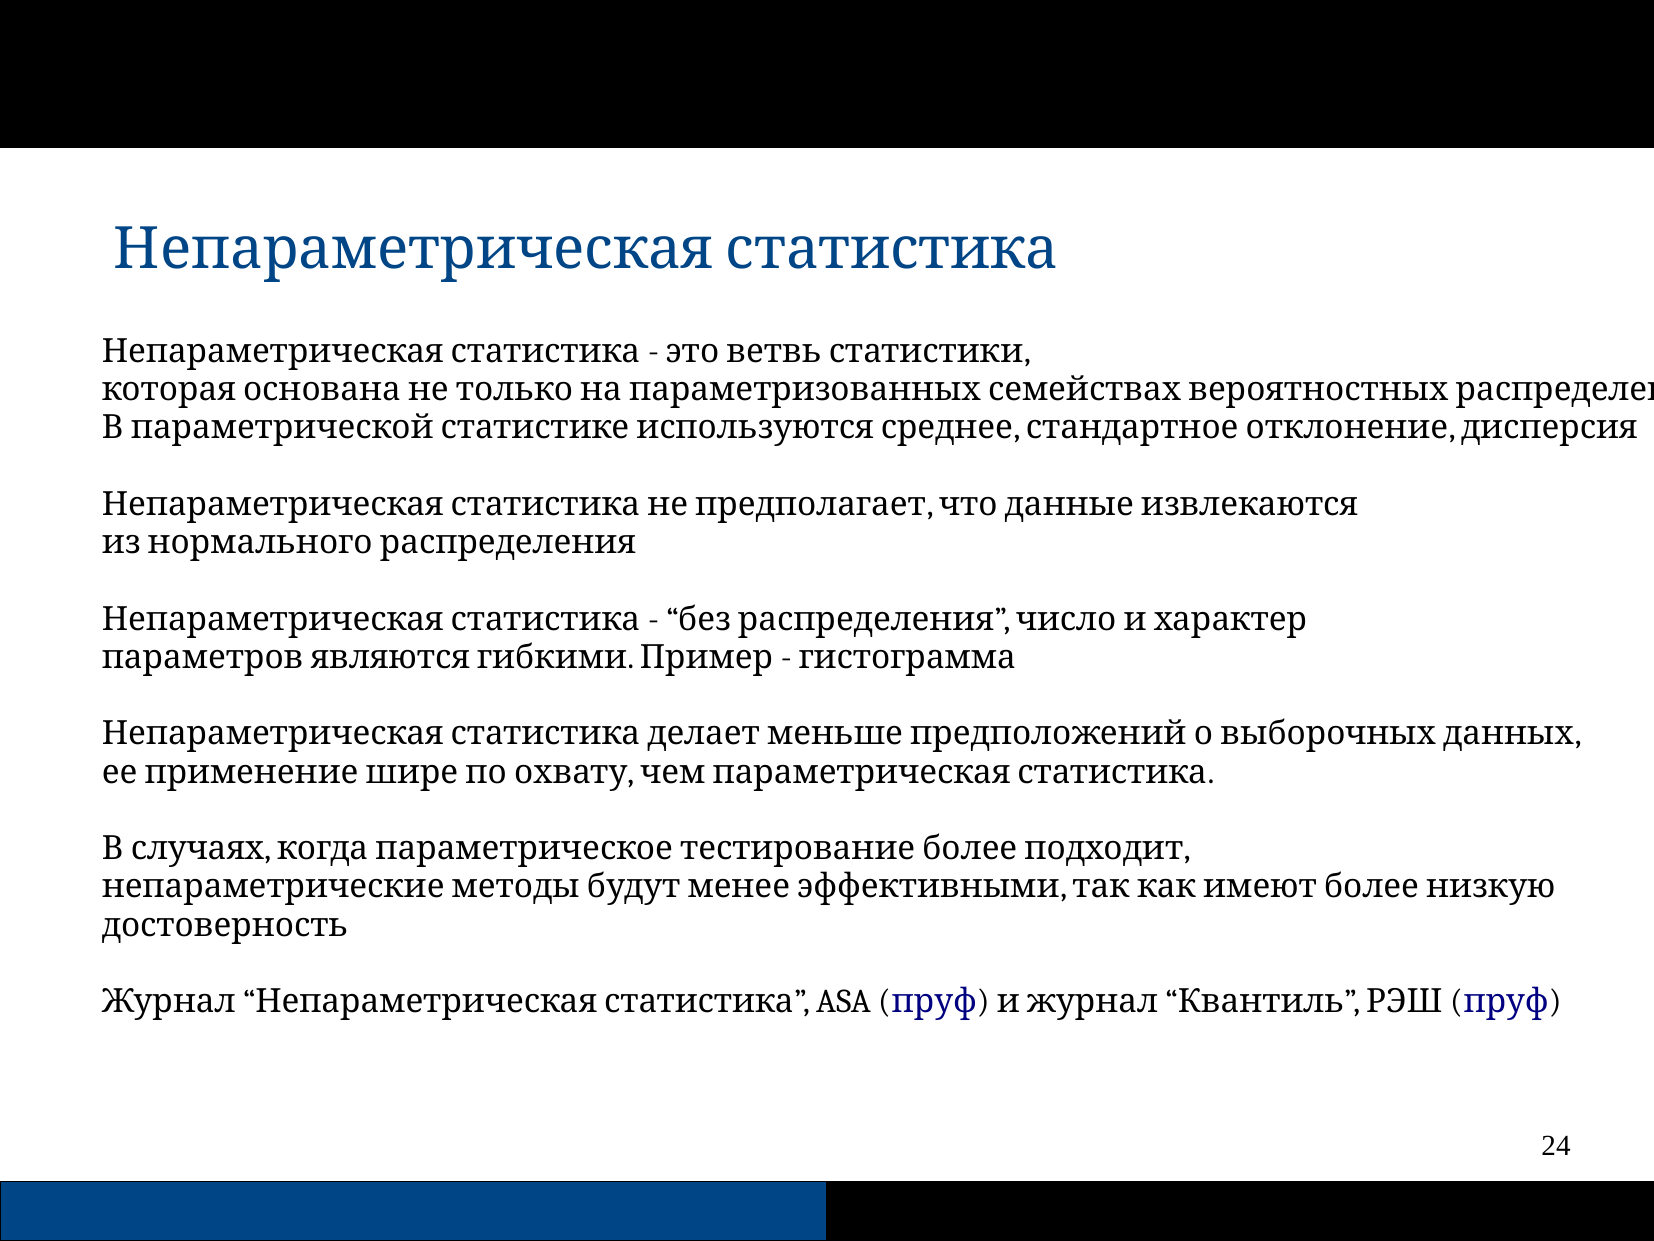

Непараметрическая статистика
Непараметрическая статистика - это ветвь статистики,
которая основана не только на параметризованных семействах вероятностных распределений
В параметрической статистике используются среднее, стандартное отклонение, дисперсия
Непараметрическая статистика не предполагает, что данные извлекаются
из нормального распределения
Непараметрическая статистика - “без распределения”, число и характер
параметров являются гибкими. Пример - гистограмма
Непараметрическая статистика делает меньше предположений о выборочных данных,
ее применение шире по охвату, чем параметрическая статистика.
В случаях, когда параметрическое тестирование более подходит,
непараметрические методы будут менее эффективными, так как имеют более низкую
достоверность
Журнал “Непараметрическая статистика”, ASA (пруф) и журнал “Квантиль”, РЭШ (пруф)
24